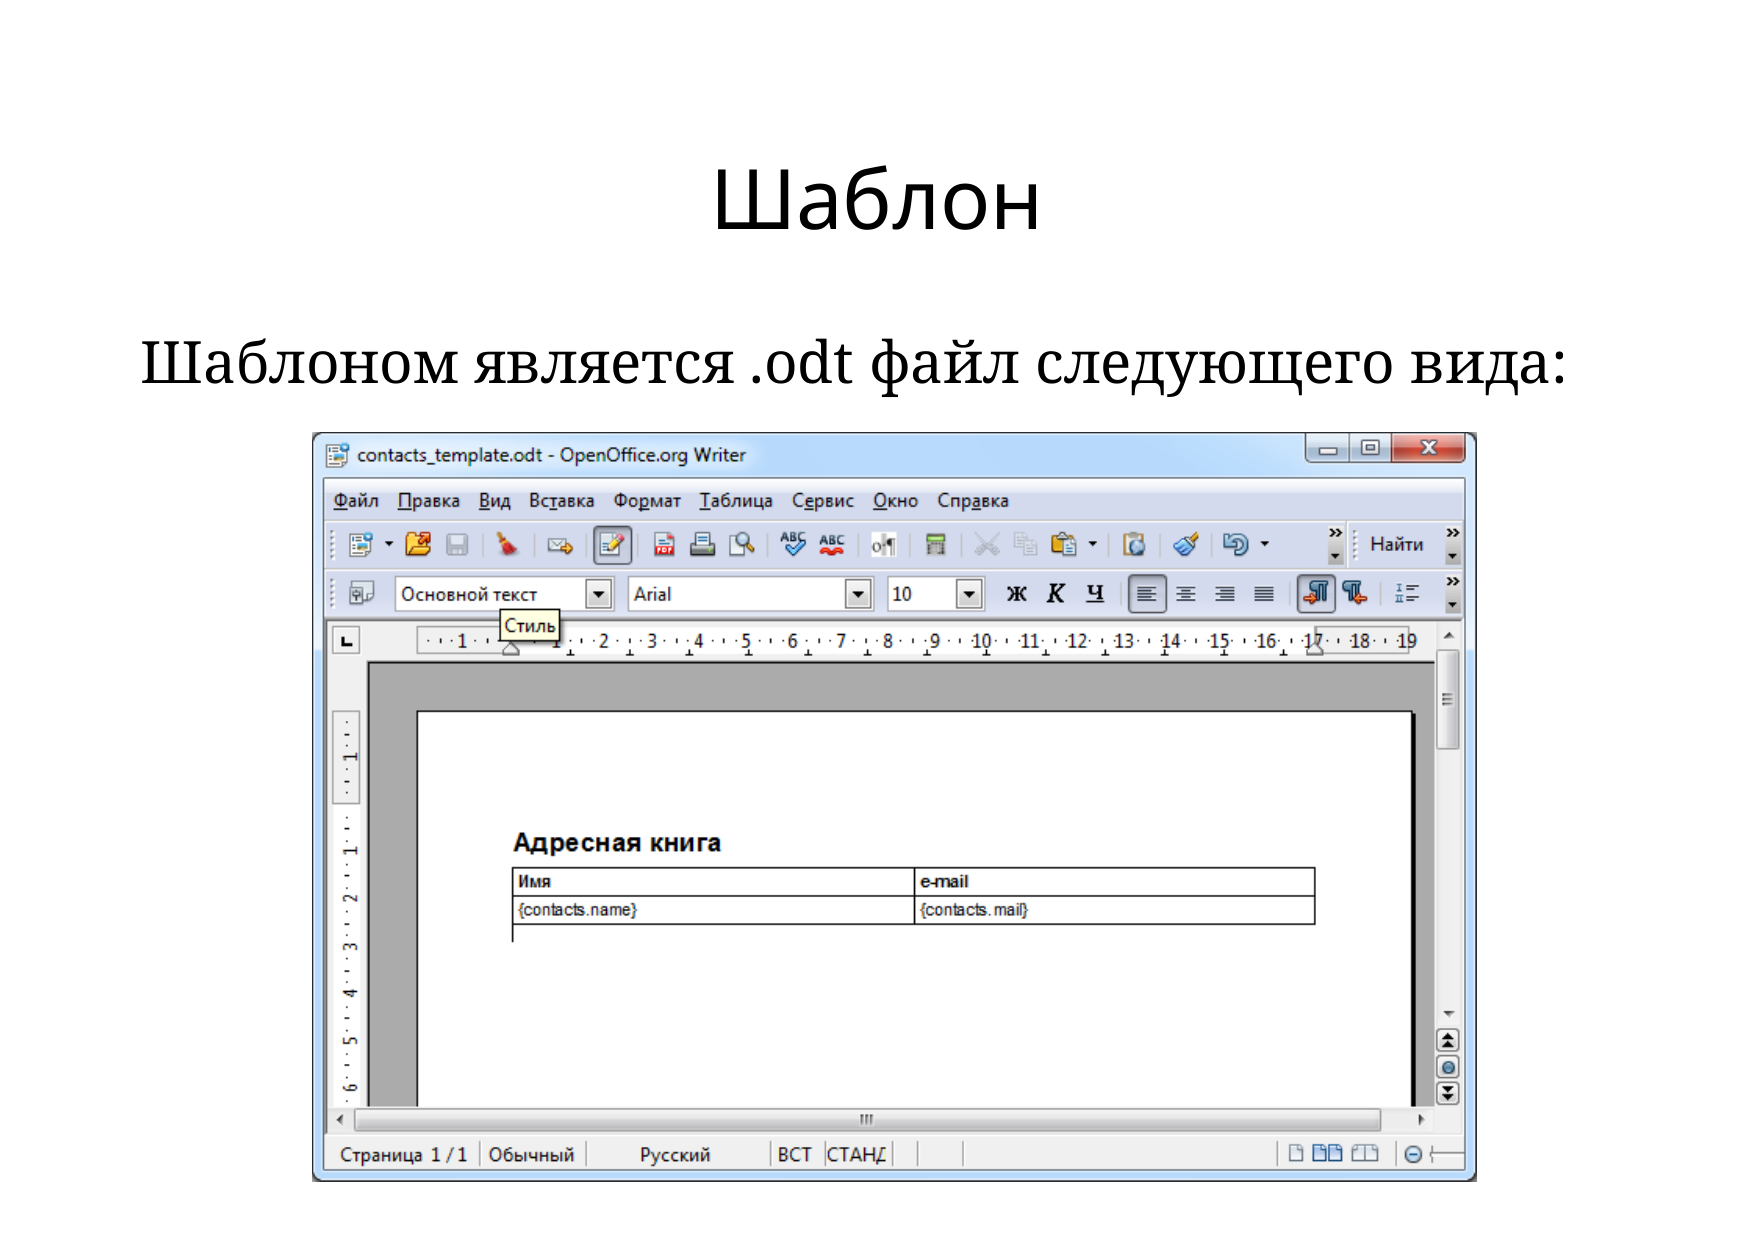

# Шаблон
Шаблоном является .odt файл следующего вида: